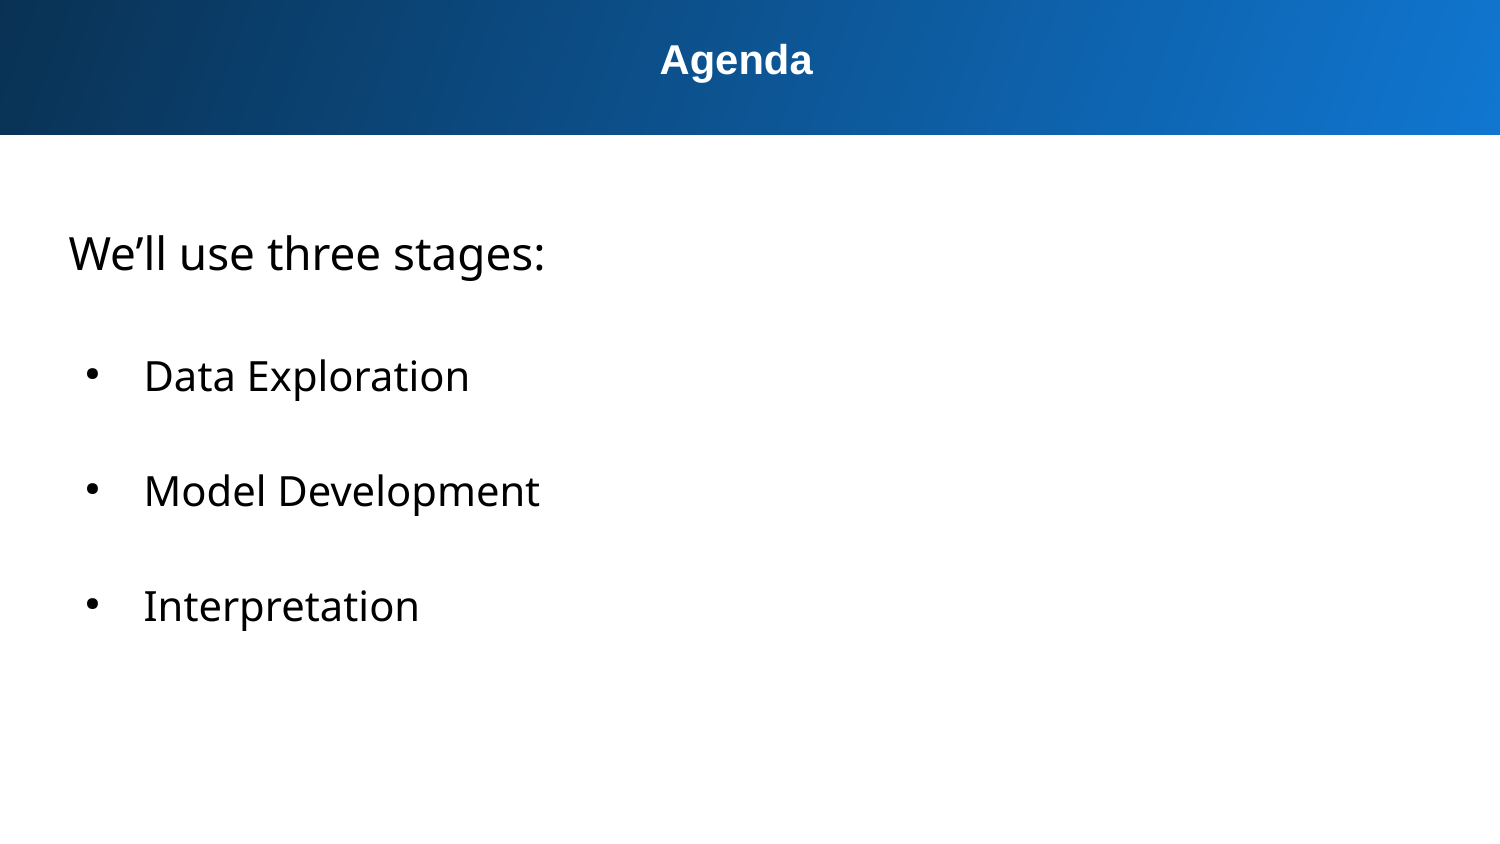

Agenda
We’ll use three stages:
Data Exploration
Model Development
Interpretation